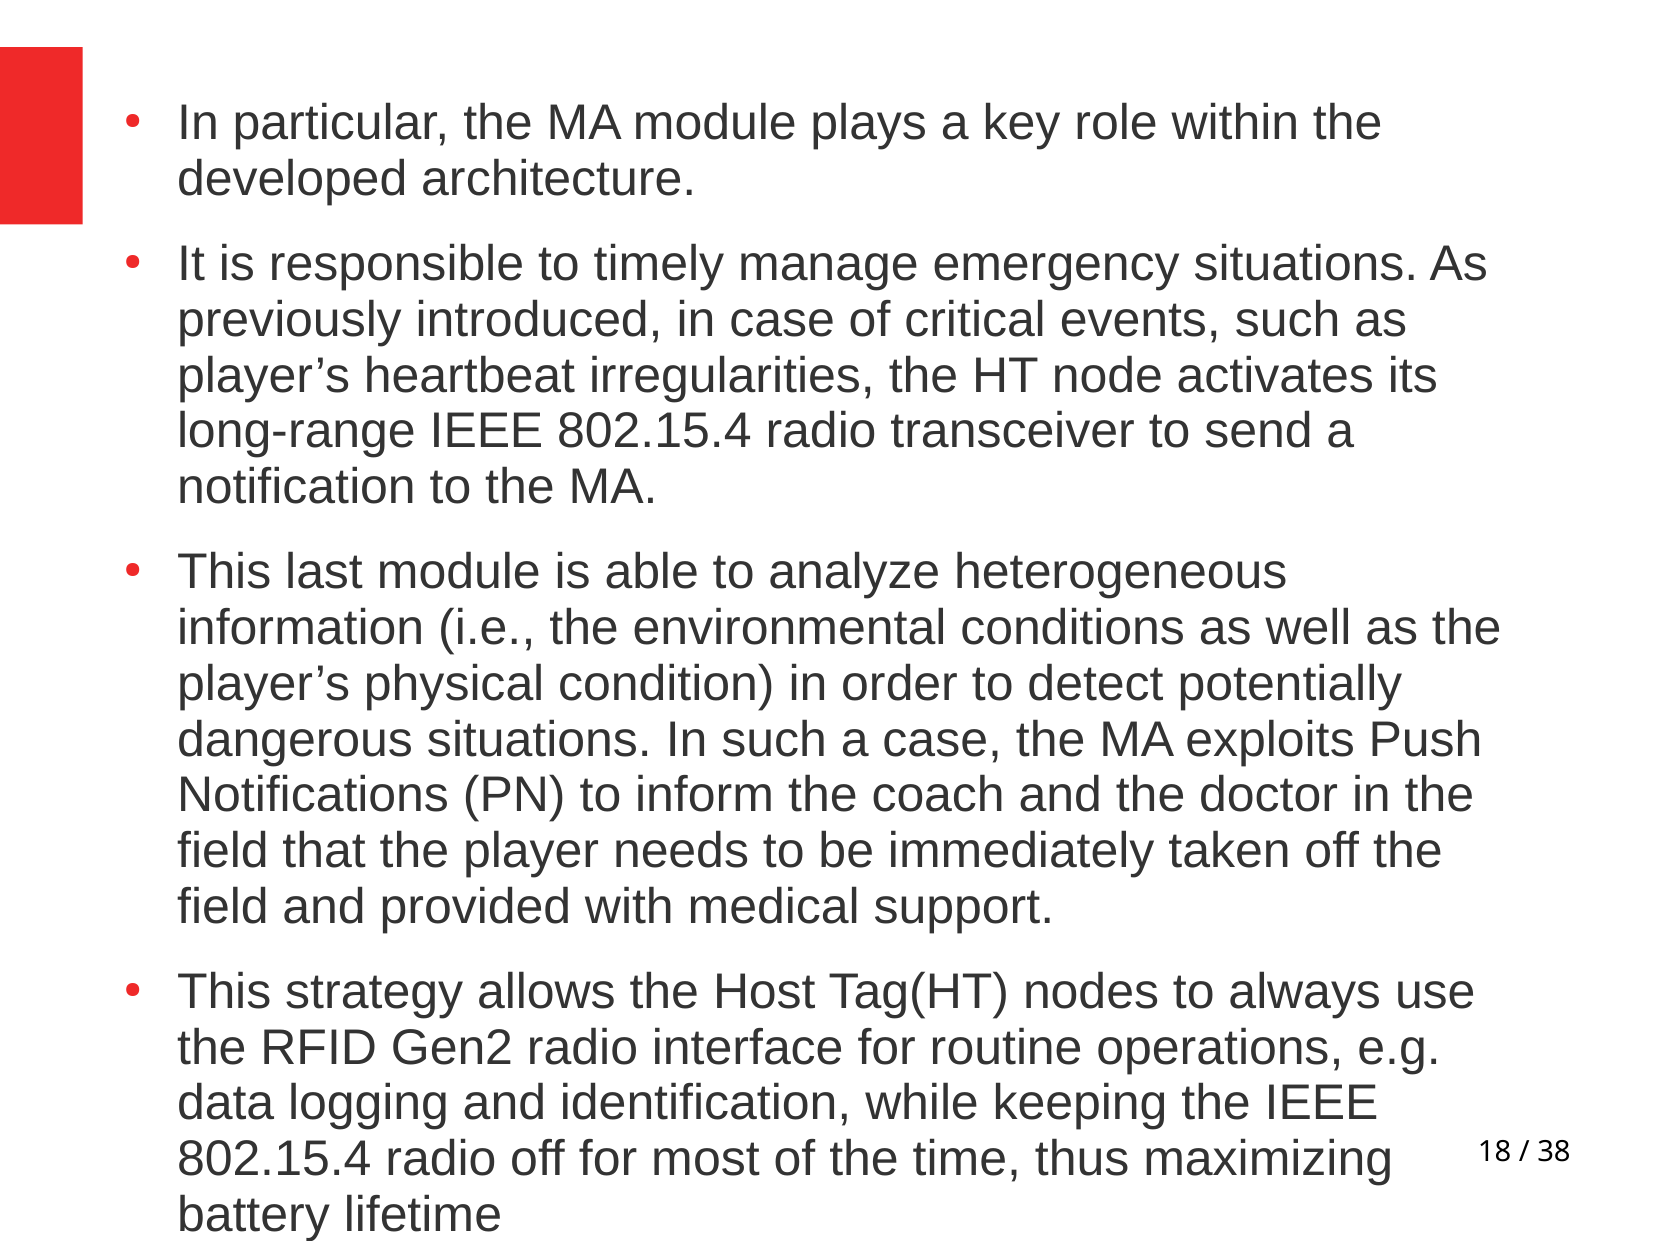

# In particular, the MA module plays a key role within the developed architecture.
It is responsible to timely manage emergency situations. As previously introduced, in case of critical events, such as player’s heartbeat irregularities, the HT node activates its long-range IEEE 802.15.4 radio transceiver to send a notification to the MA.
This last module is able to analyze heterogeneous information (i.e., the environmental conditions as well as the player’s physical condition) in order to detect potentially dangerous situations. In such a case, the MA exploits Push Notifications (PN) to inform the coach and the doctor in the field that the player needs to be immediately taken off the field and provided with medical support.
This strategy allows the Host Tag(HT) nodes to always use the RFID Gen2 radio interface for routine operations, e.g. data logging and identification, while keeping the IEEE 802.15.4 radio off for most of the time, thus maximizing battery lifetime
18